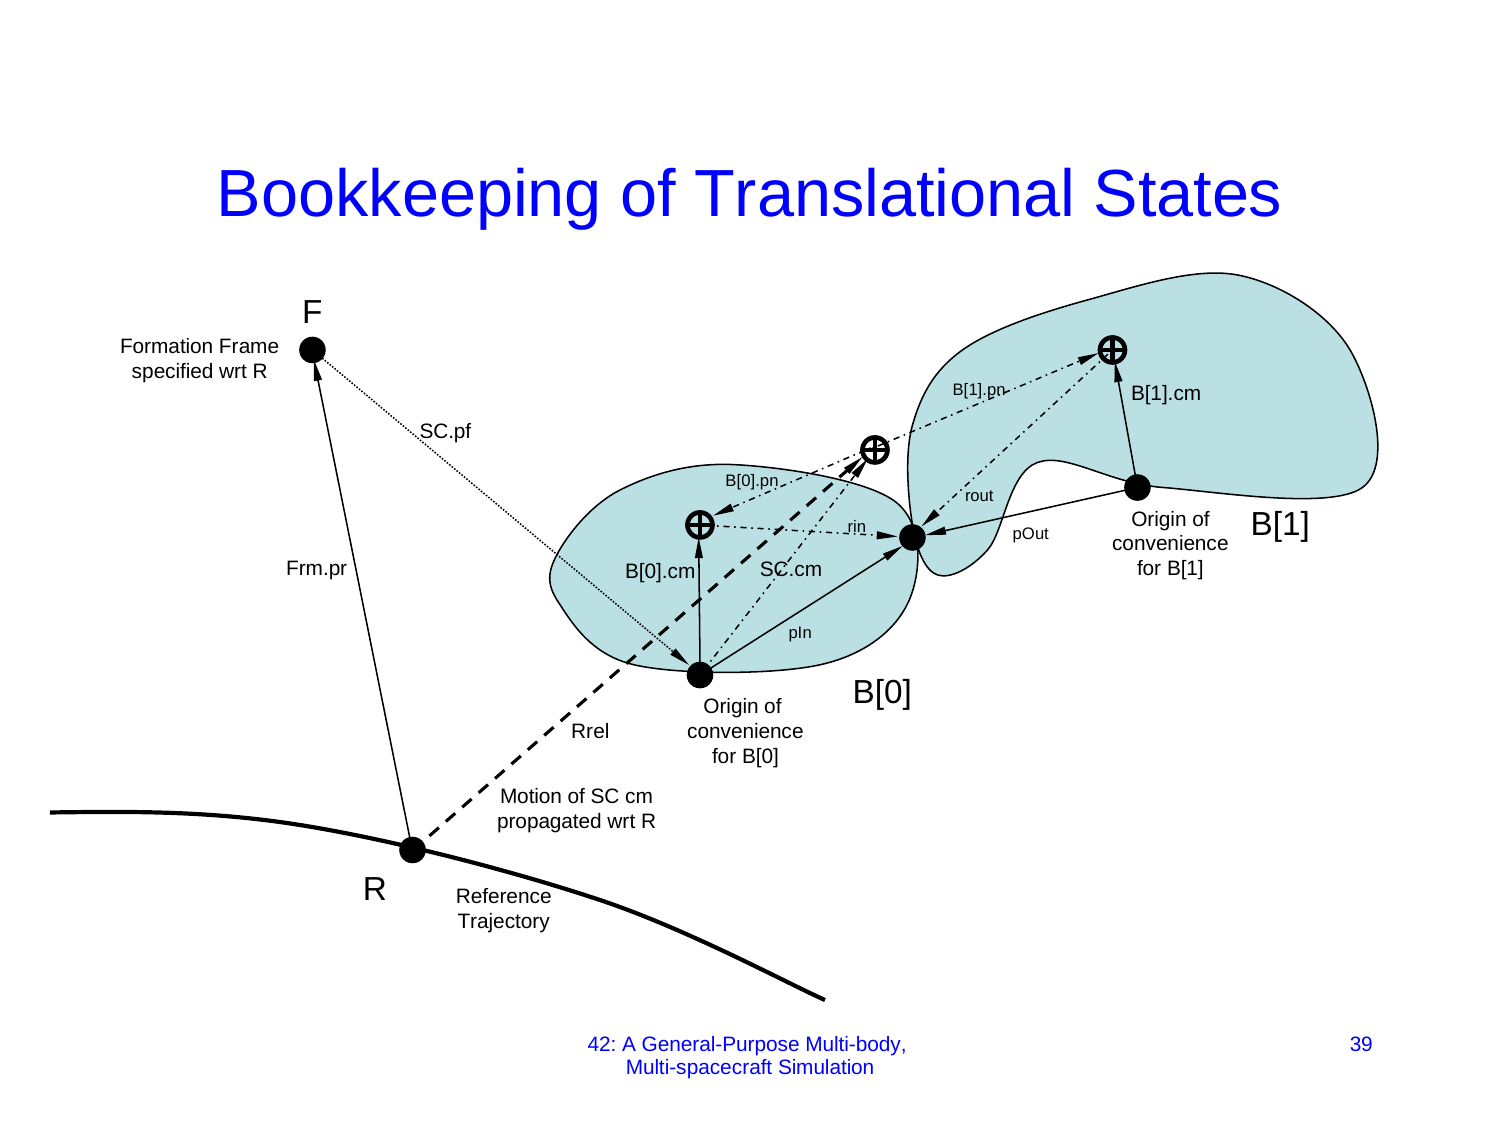

# Bookkeeping of Translational States
F
Formation Frame
specified wrt R
B[1].pn
B[1].cm
SC.pf
B[0].pn
rout
B[1]
Origin of
convenience
for B[1]
rin
pOut
Frm.pr
SC.cm
B[0].cm
pIn
B[0]
Origin of
convenience
for B[0]
Rrel
Motion of SC cm
propagated wrt R
R
Reference
Trajectory
42: The Mostly Harmless Simulation
39